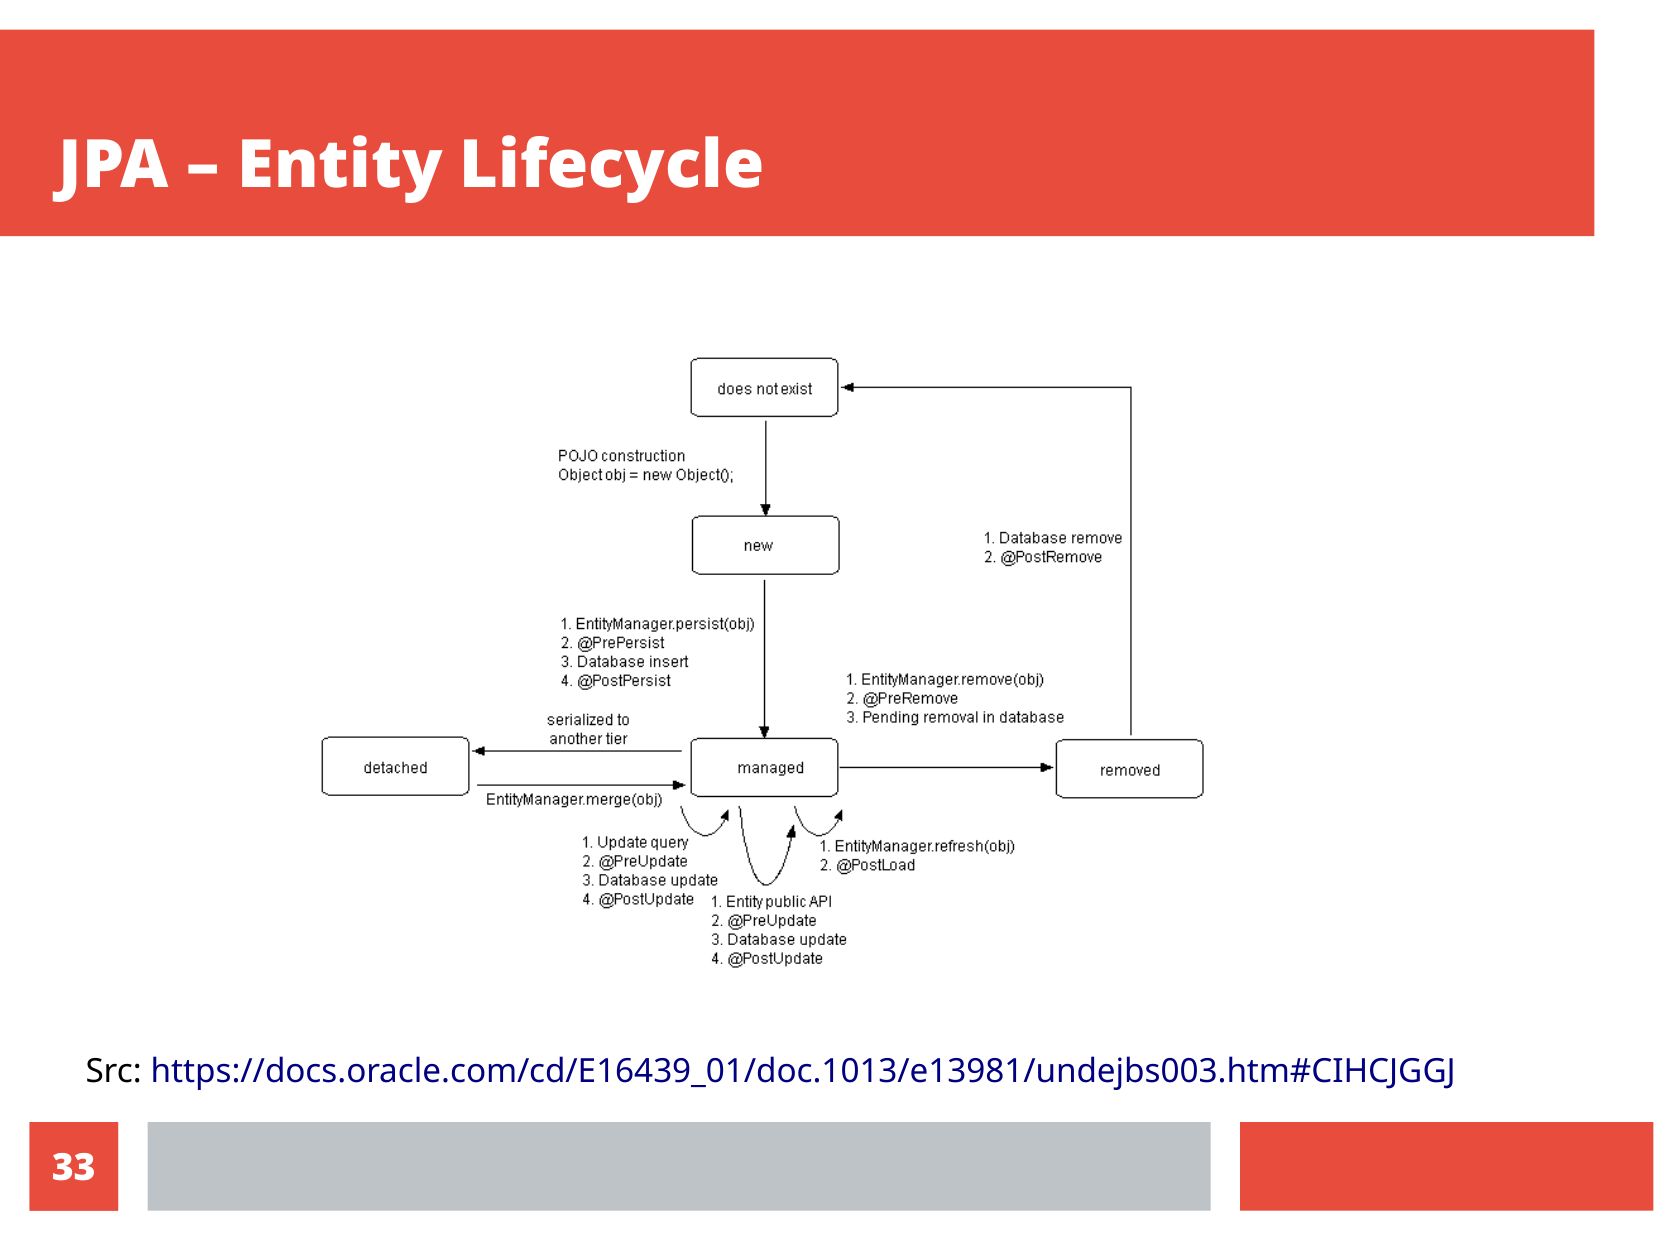

# JPA – Entity Lifecycle
Src: https://docs.oracle.com/cd/E16439_01/doc.1013/e13981/undejbs003.htm#CIHCJGGJ
33